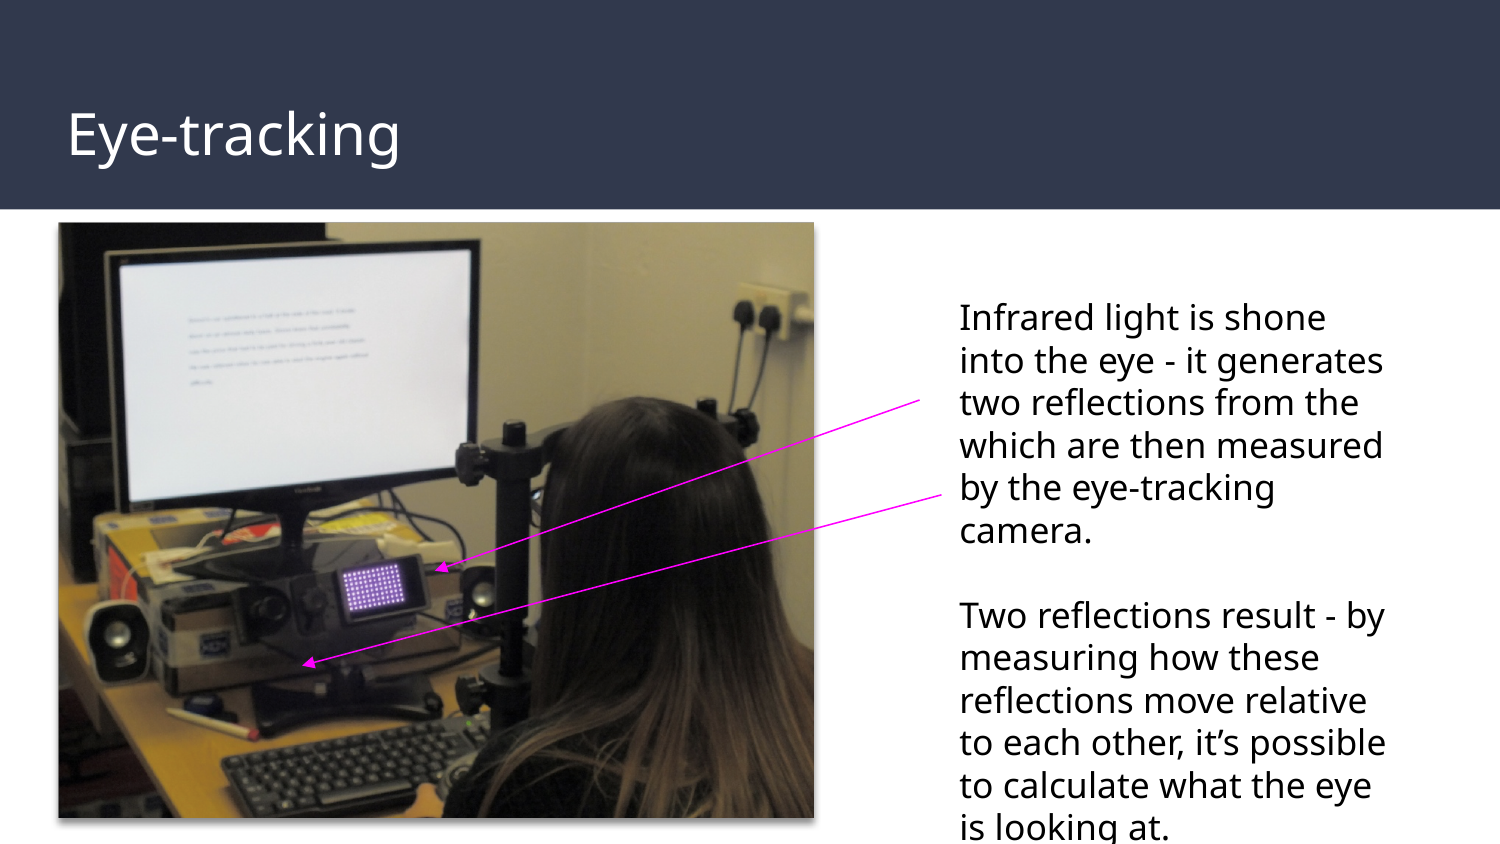

# Eye-tracking
Infrared light is shone into the eye - it generates two reflections from the which are then measured by the eye-tracking camera.
Two reflections result - by measuring how these reflections move relative to each other, it’s possible to calculate what the eye is looking at.